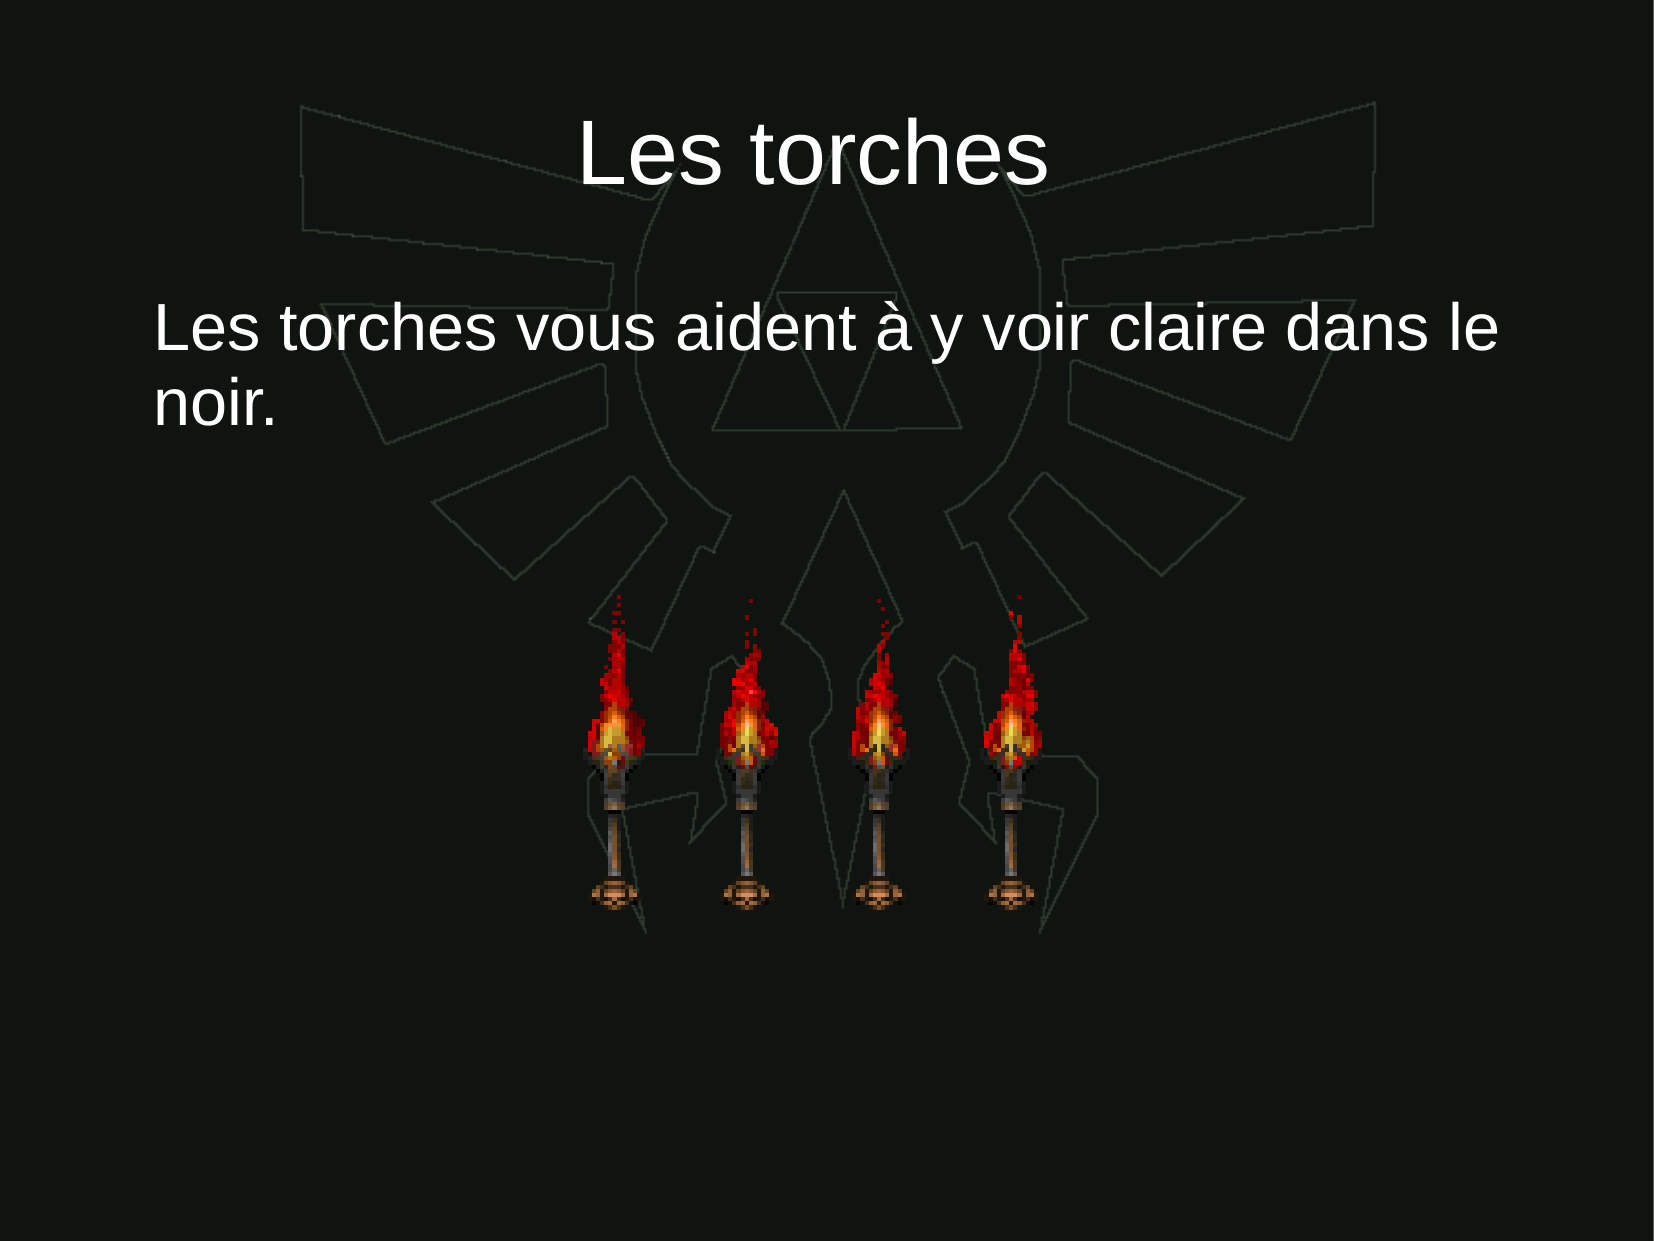

# Les torches
Les torches vous aident à y voir claire dans le noir.